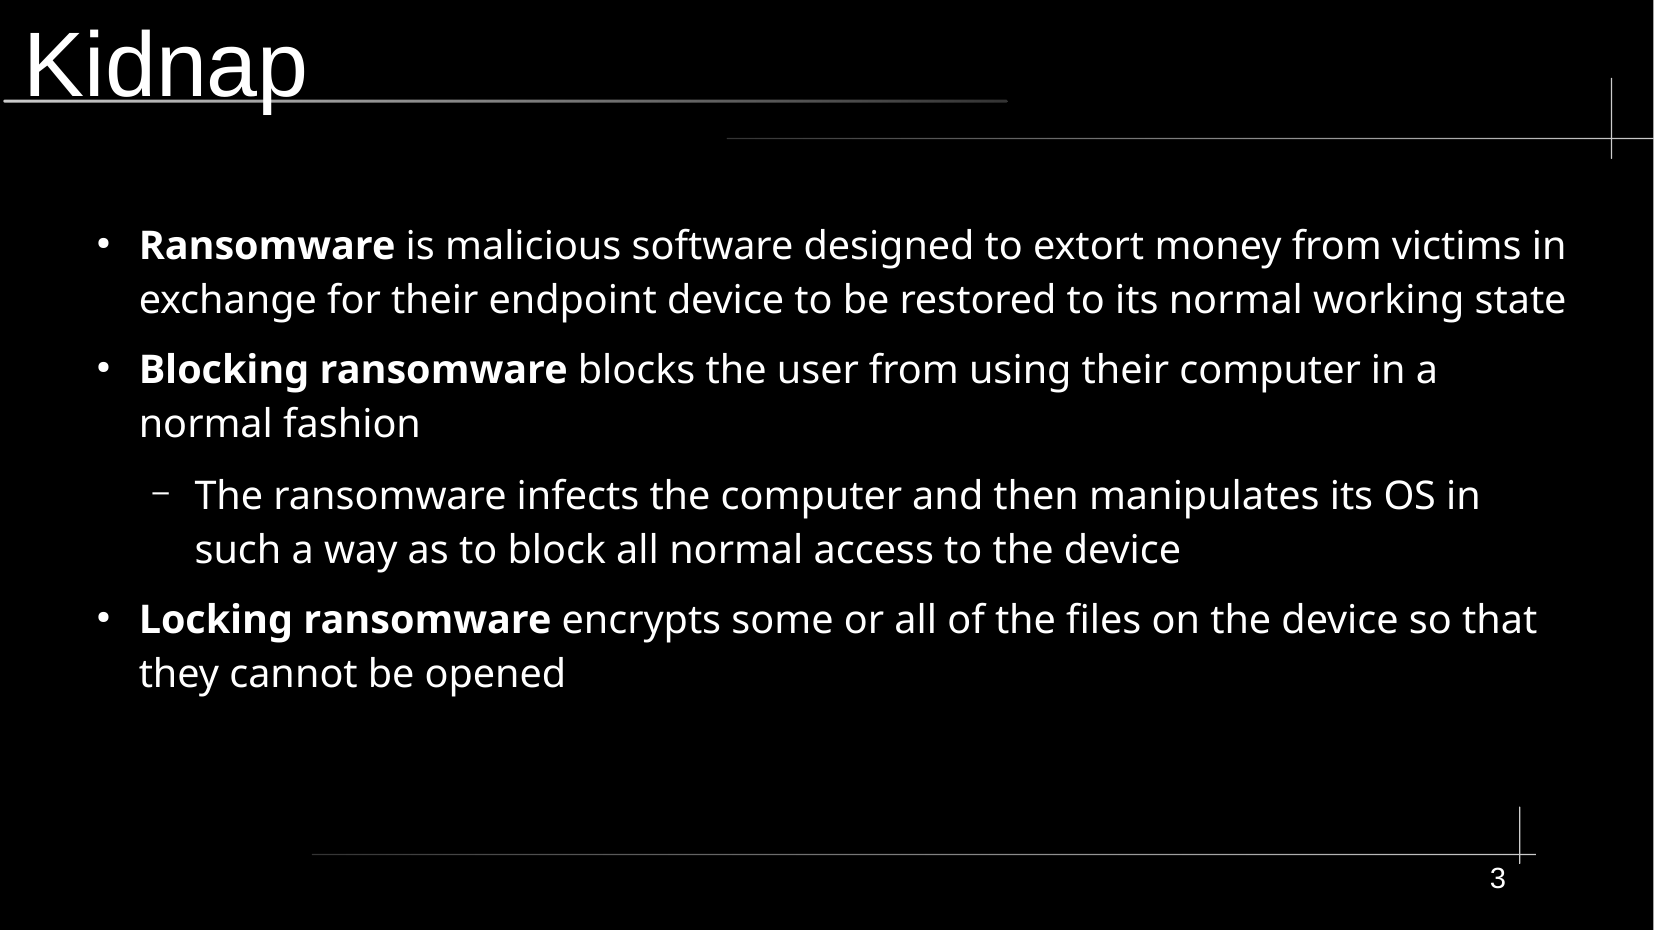

# Kidnap
Ransomware is malicious software designed to extort money from victims in exchange for their endpoint device to be restored to its normal working state
Blocking ransomware blocks the user from using their computer in a normal fashion
The ransomware infects the computer and then manipulates its OS in such a way as to block all normal access to the device
Locking ransomware encrypts some or all of the files on the device so that they cannot be opened
3